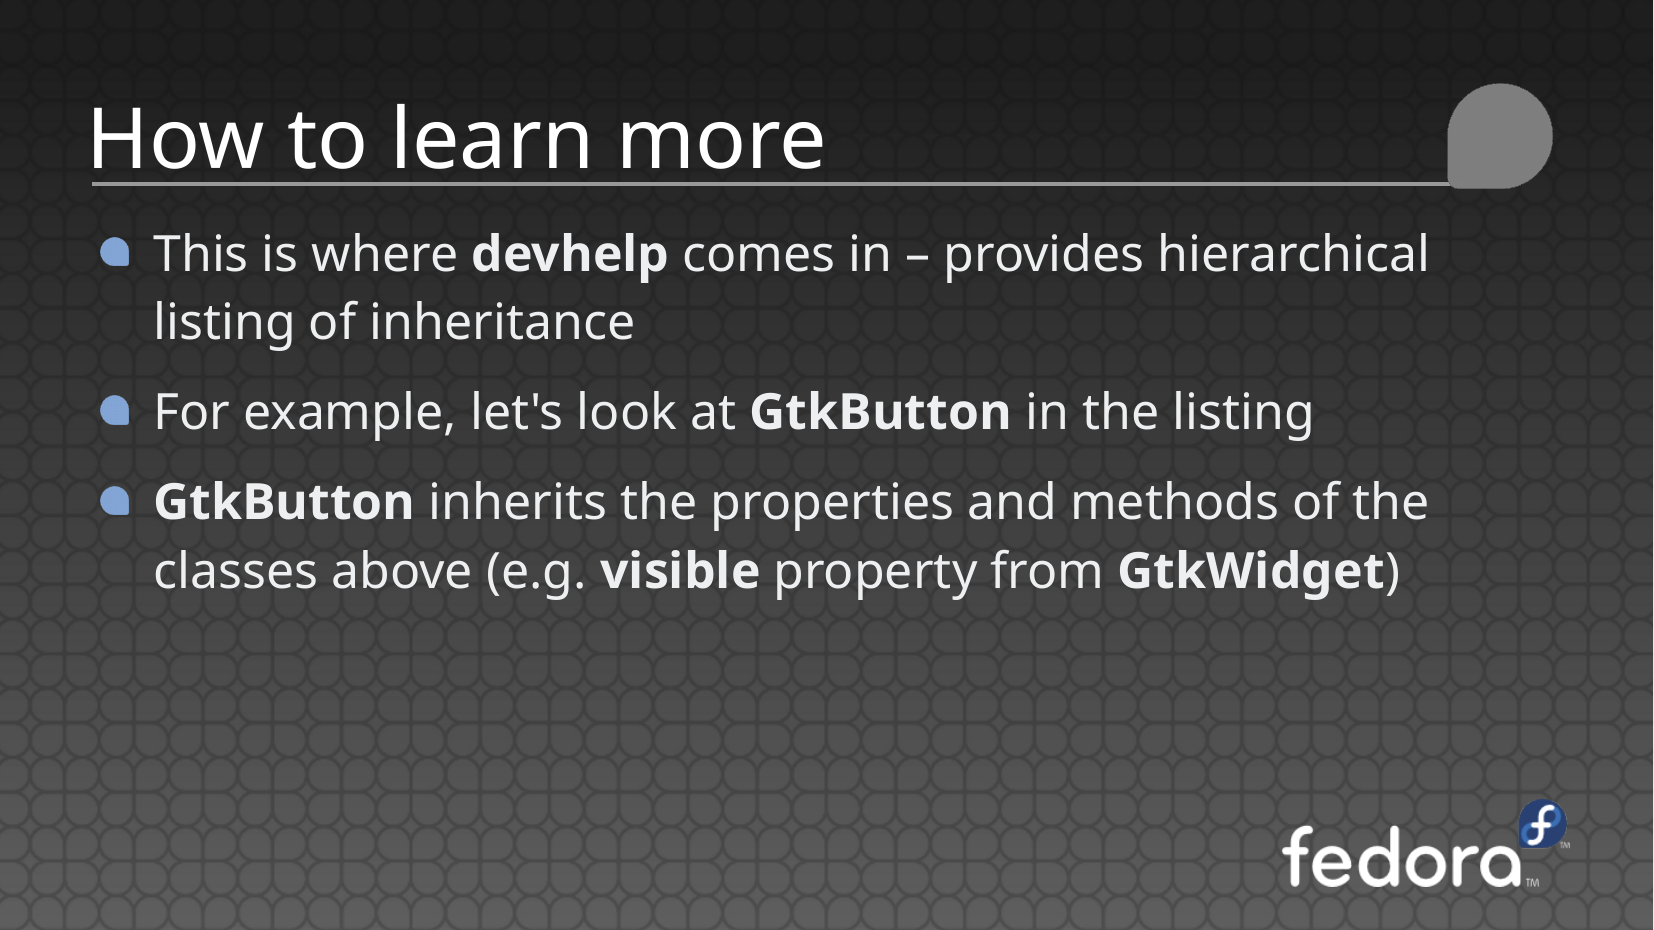

# How to learn more
This is where devhelp comes in – provides hierarchical listing of inheritance
For example, let's look at GtkButton in the listing
GtkButton inherits the properties and methods of the classes above (e.g. visible property from GtkWidget)